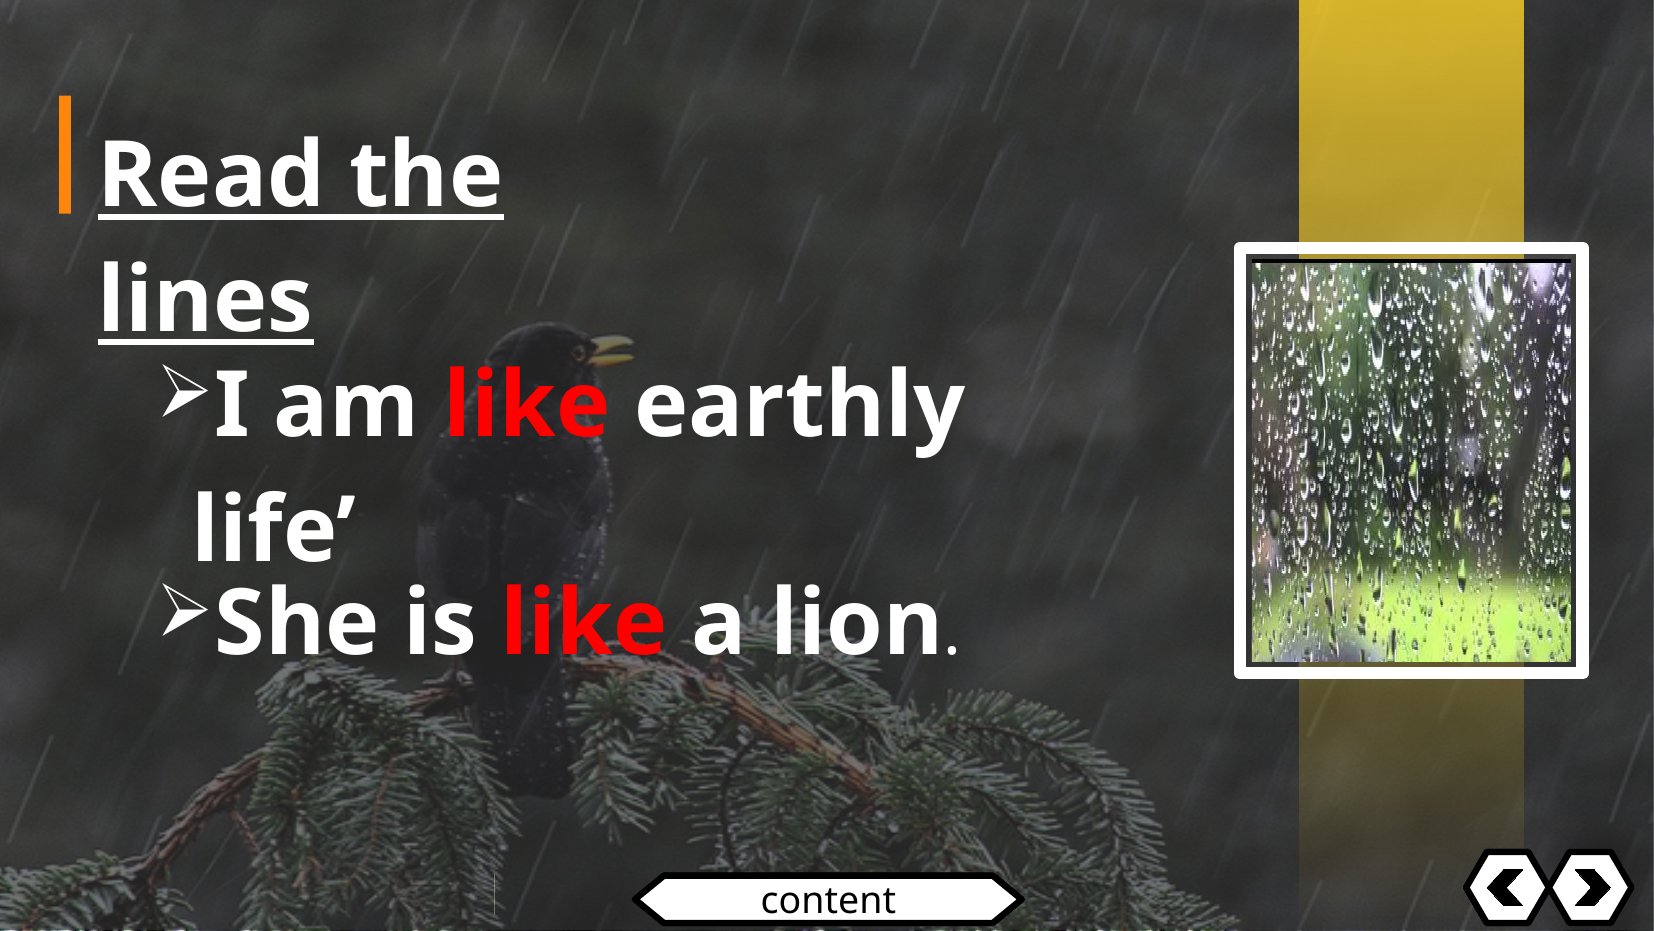

Read the lines
I am like earthly life’
She is like a lion.
POETIC DEVICES
CONTENT
content